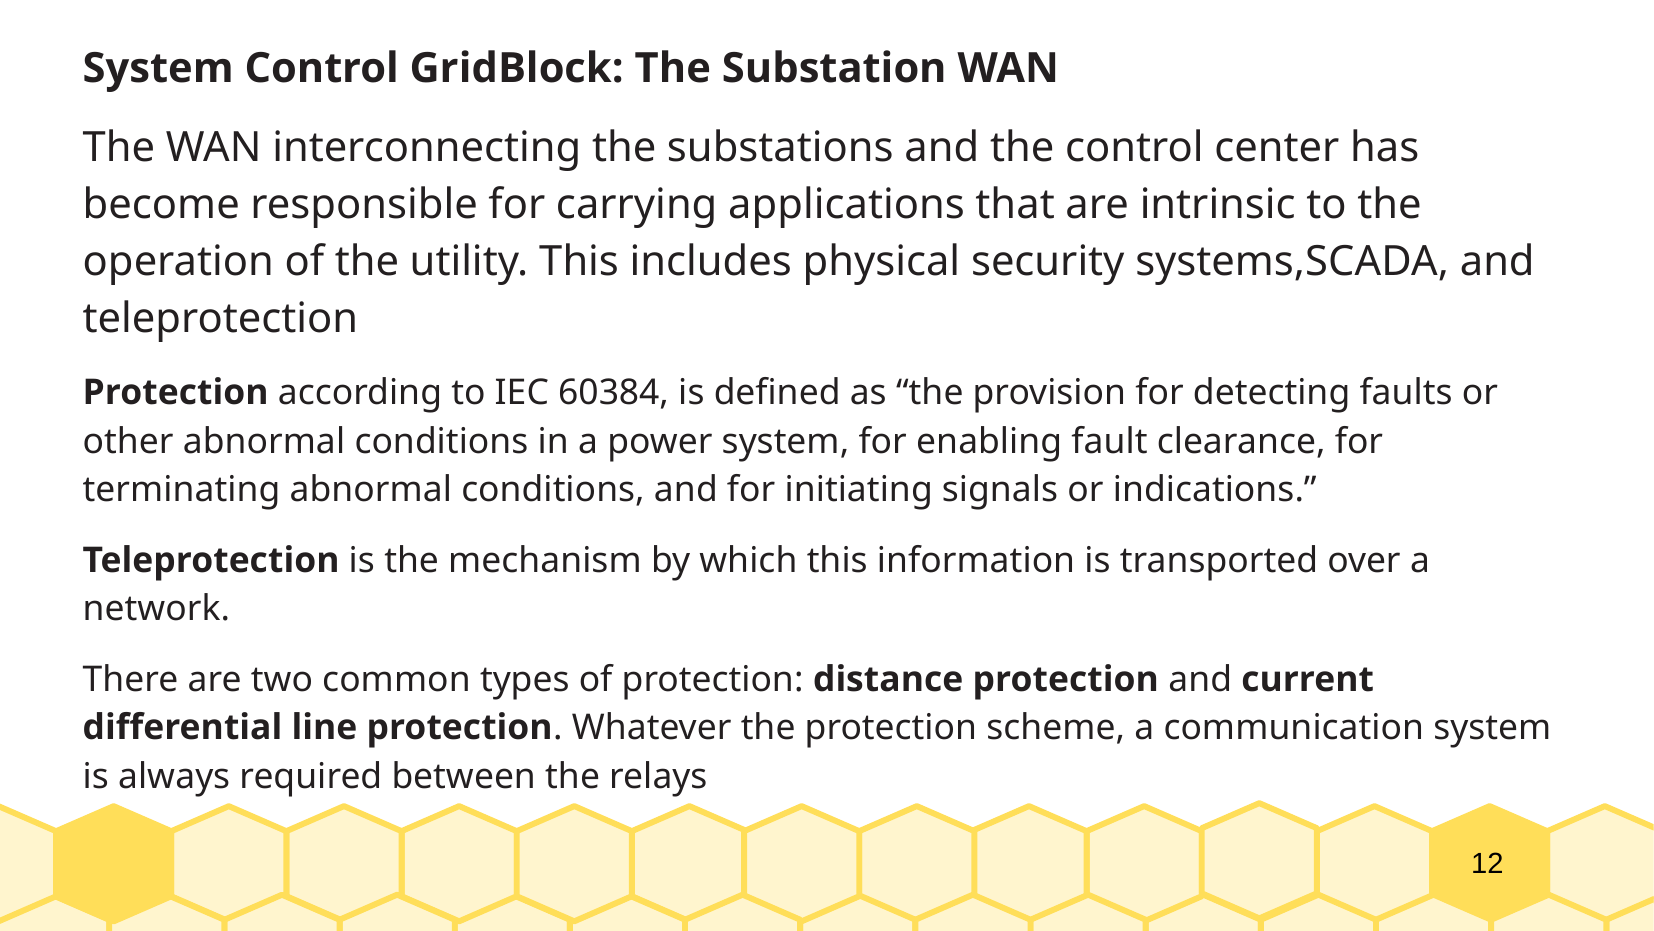

# System Control GridBlock: The Substation WAN
The WAN interconnecting the substations and the control center has become responsible for carrying applications that are intrinsic to the operation of the utility. This includes physical security systems,SCADA, and teleprotection
Protection according to IEC 60384, is defined as “the provision for detecting faults or other abnormal conditions in a power system, for enabling fault clearance, for terminating abnormal conditions, and for initiating signals or indications.”
Teleprotection is the mechanism by which this information is transported over a network.
There are two common types of protection: distance protection and current differential line protection. Whatever the protection scheme, a communication system is always required between the relays